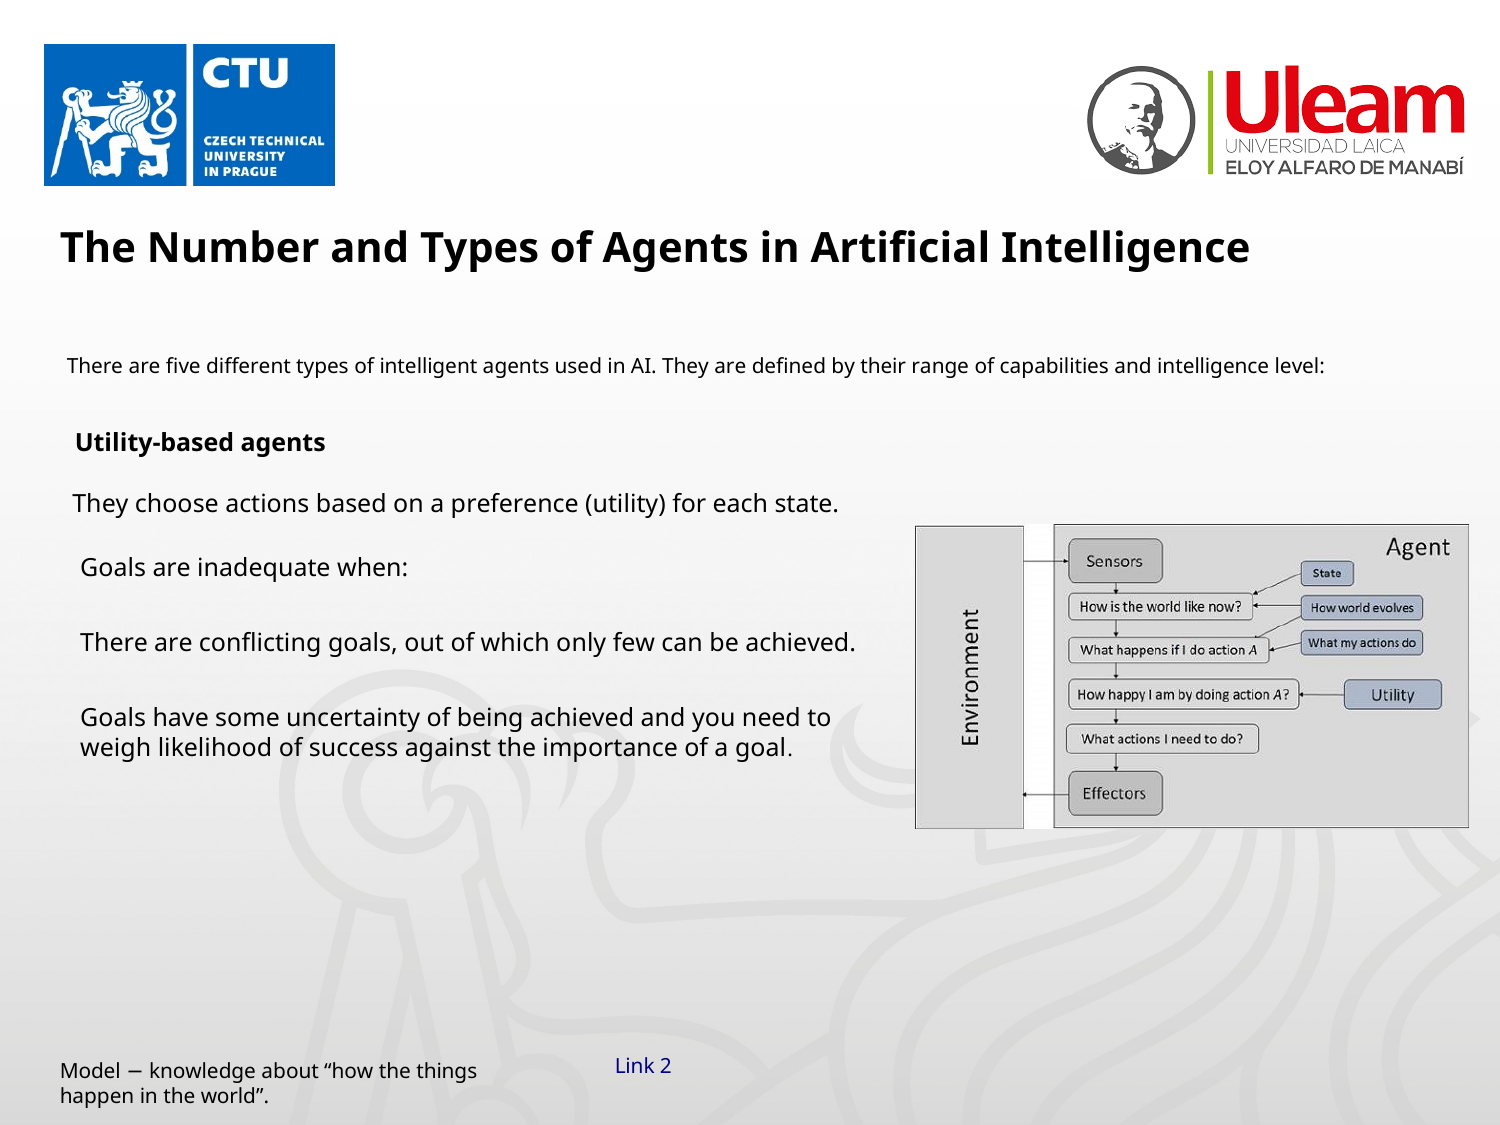

# The Number and Types of Agents in Artificial Intelligence
There are five different types of intelligent agents used in AI. They are defined by their range of capabilities and intelligence level:
Utility-based agents
They choose actions based on a preference (utility) for each state.
Goals are inadequate when:
There are conflicting goals, out of which only few can be achieved.
Goals have some uncertainty of being achieved and you need to weigh likelihood of success against the importance of a goal.
Link 2
Model − knowledge about “how the things happen in the world”.